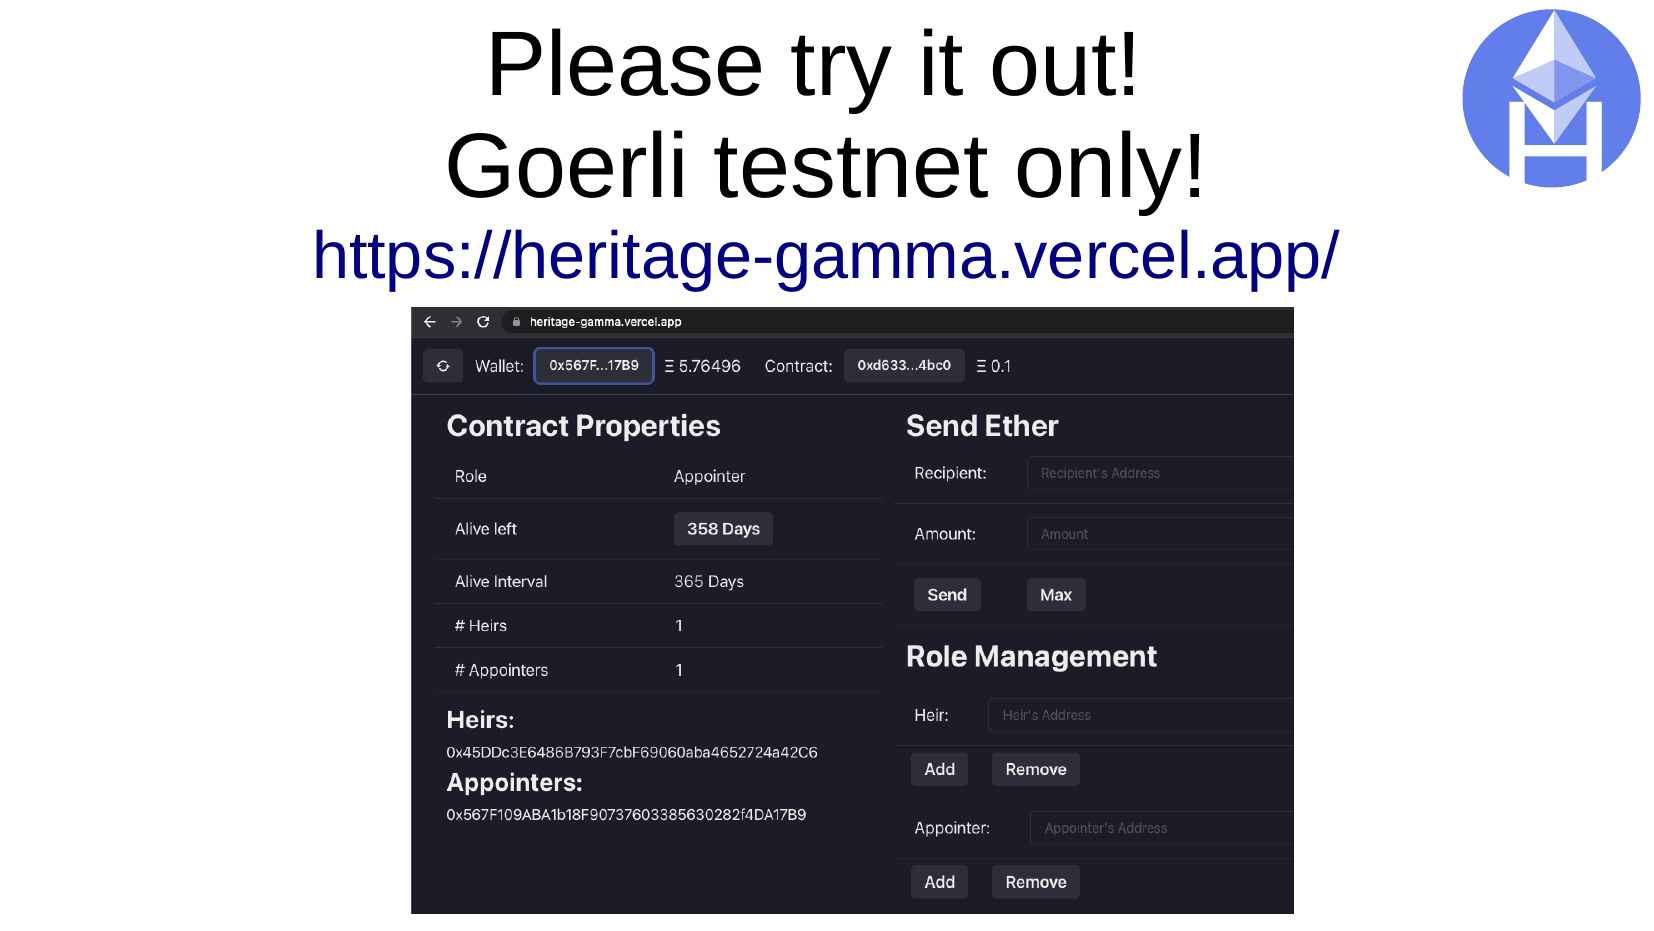

# Please try it out! Goerli testnet only!
https://heritage-gamma.vercel.app/